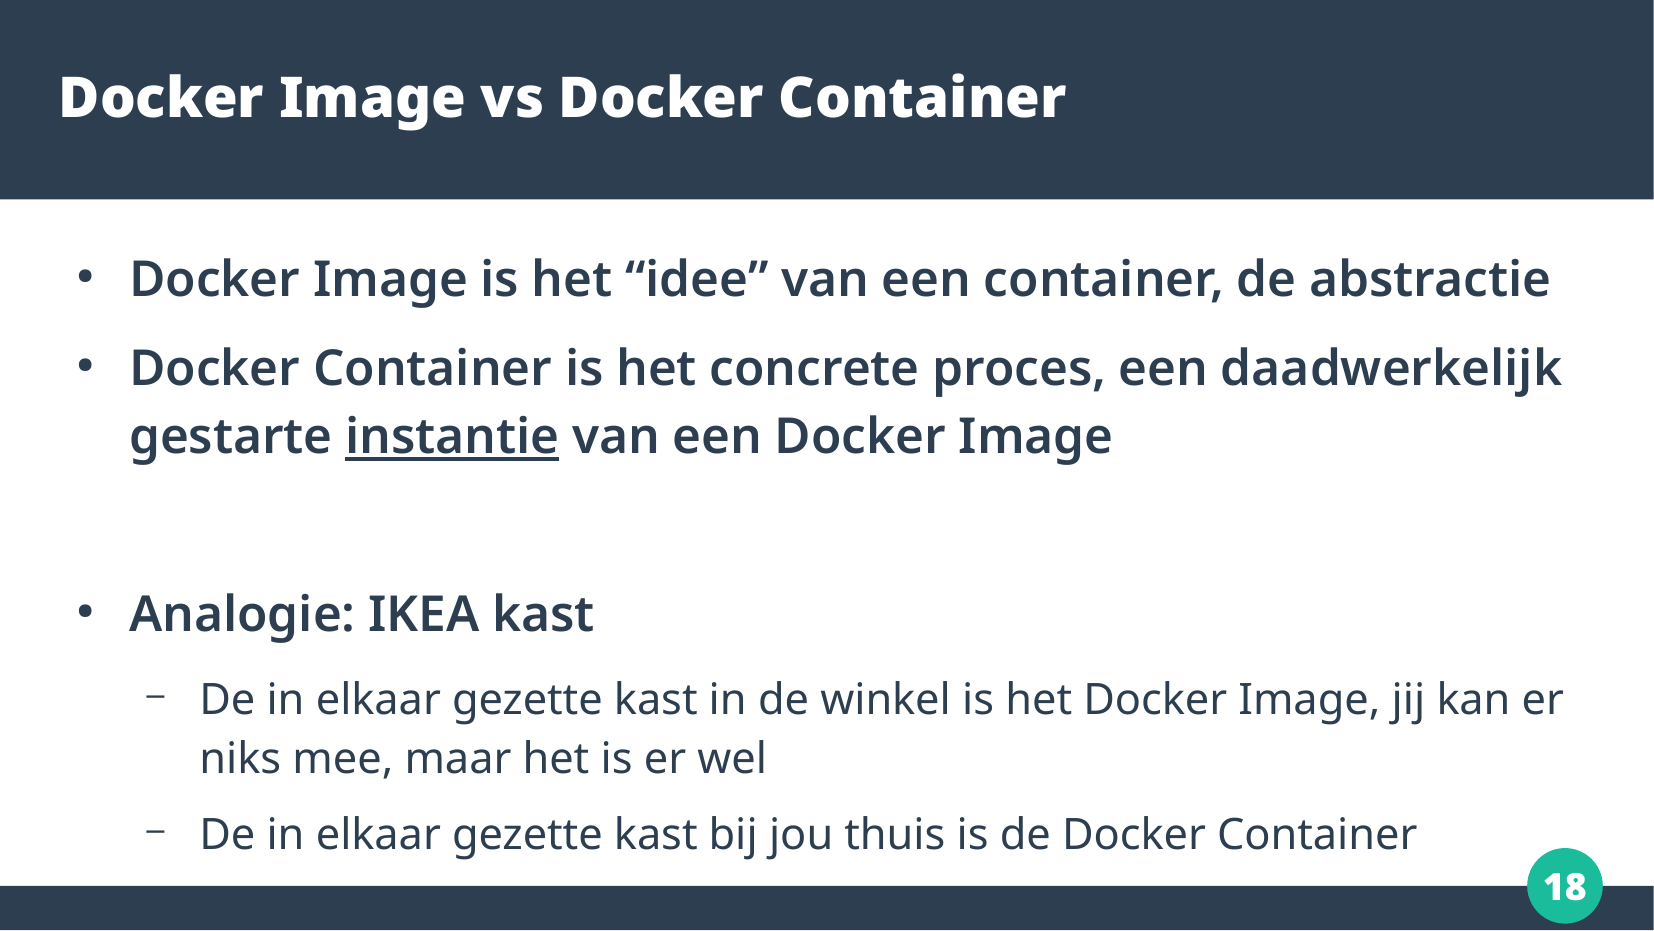

# Docker Image vs Docker Container
Docker Image is het “idee” van een container, de abstractie
Docker Container is het concrete proces, een daadwerkelijk gestarte instantie van een Docker Image
Analogie: IKEA kast
De in elkaar gezette kast in de winkel is het Docker Image, jij kan er niks mee, maar het is er wel
De in elkaar gezette kast bij jou thuis is de Docker Container